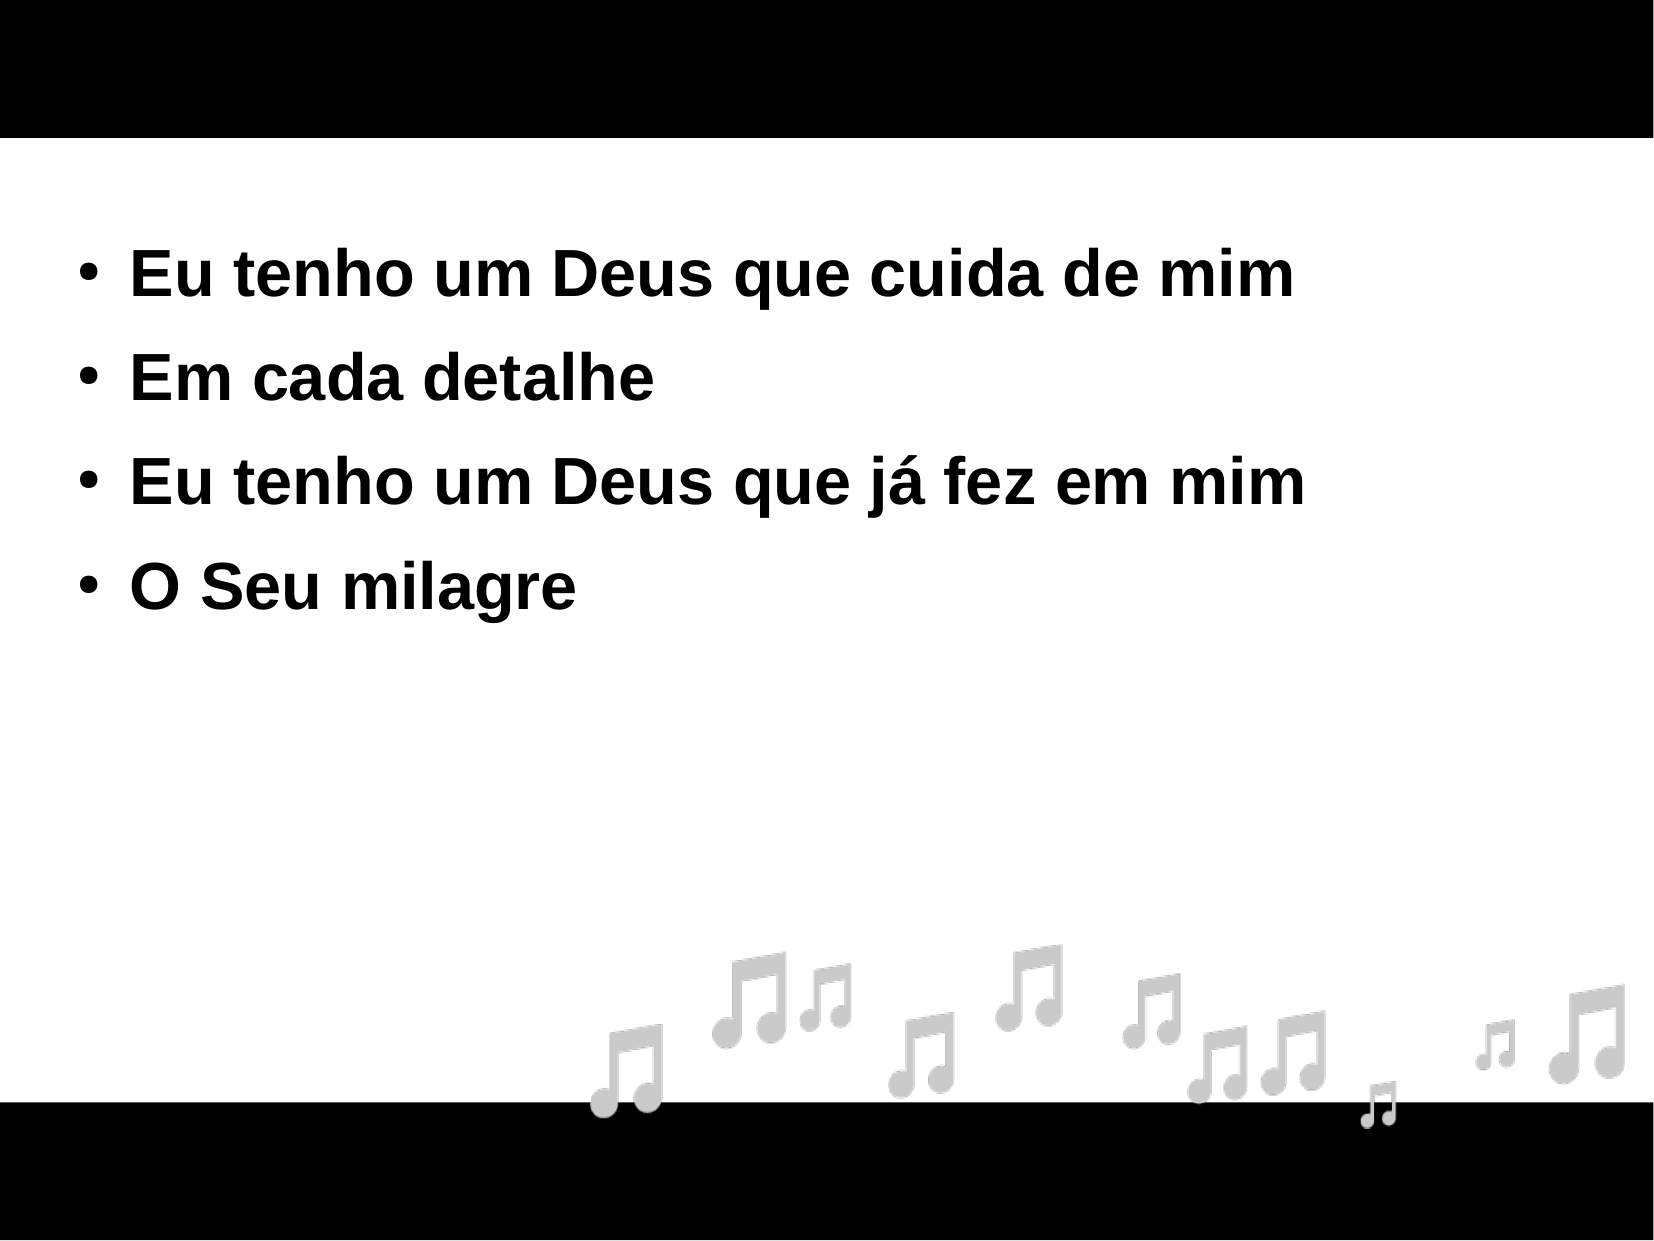

# Eu tenho um Deus que cuida de mim
Em cada detalhe
Eu tenho um Deus que já fez em mim
O Seu milagre